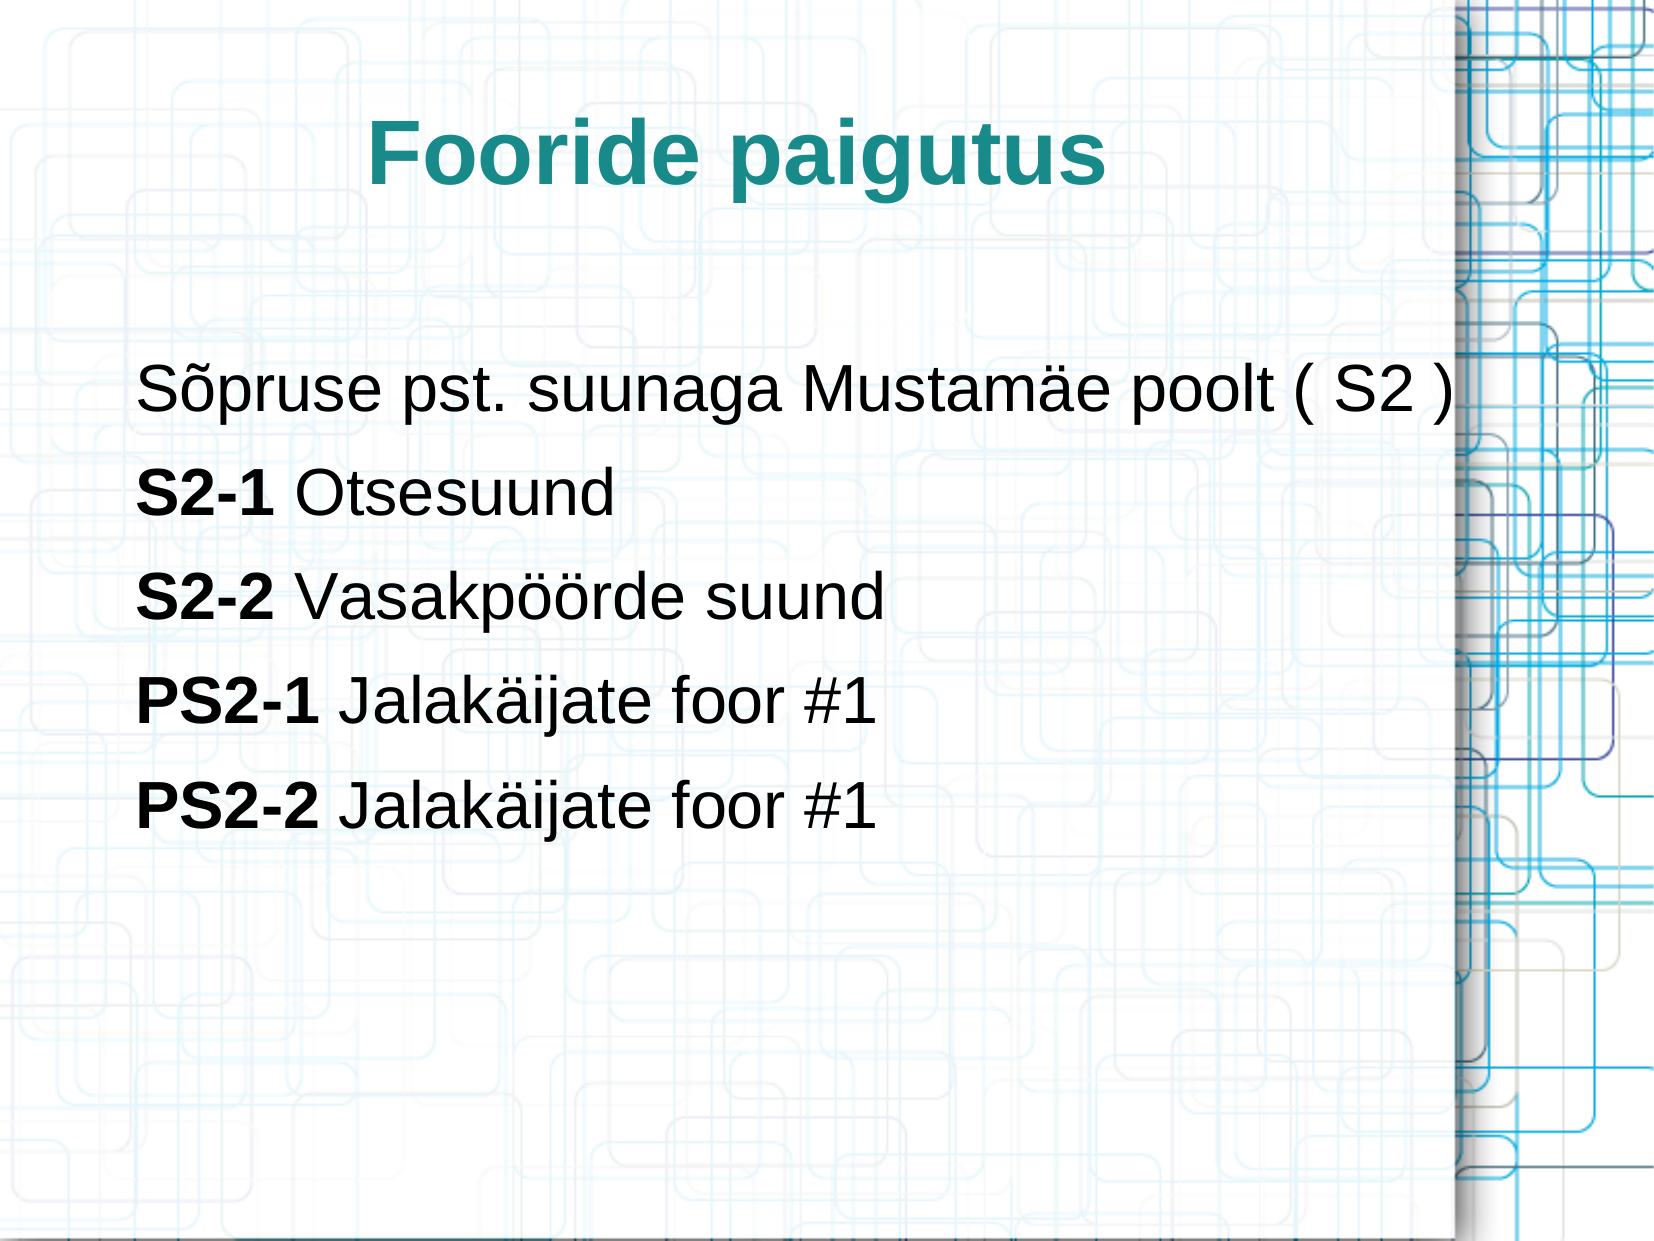

# Fooride paigutus
Sõpruse pst. suunaga Mustamäe poolt ( S2 )
S2-1 Otsesuund
S2-2 Vasakpöörde suund
PS2-1 Jalakäijate foor #1
PS2-2 Jalakäijate foor #1